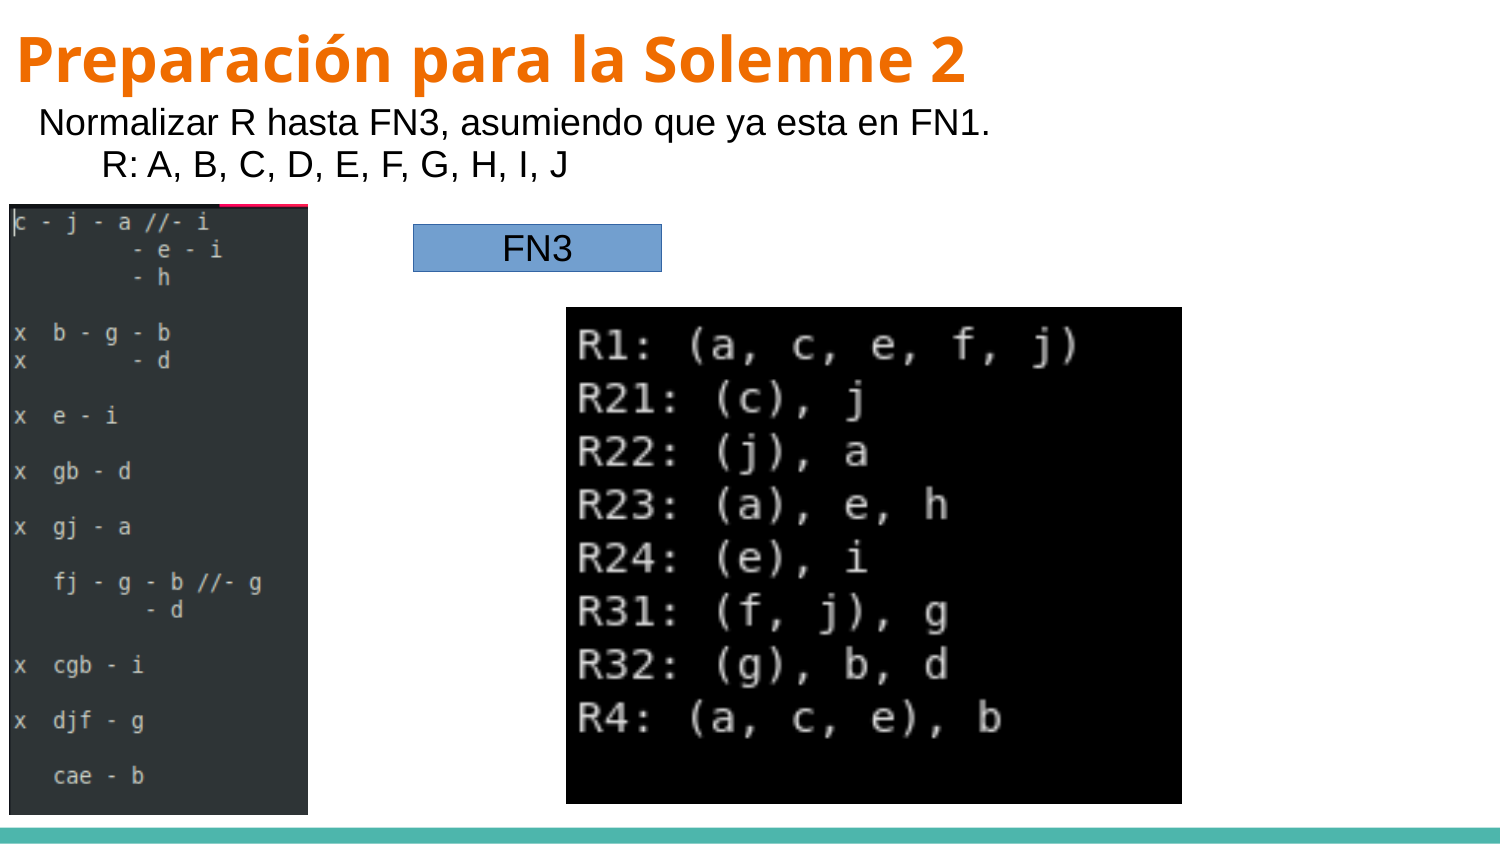

# Preparación para la Solemne 2
Normalizar R hasta FN3, asumiendo que ya esta en FN1.
 R: A, B, C, D, E, F, G, H, I, J
FN3